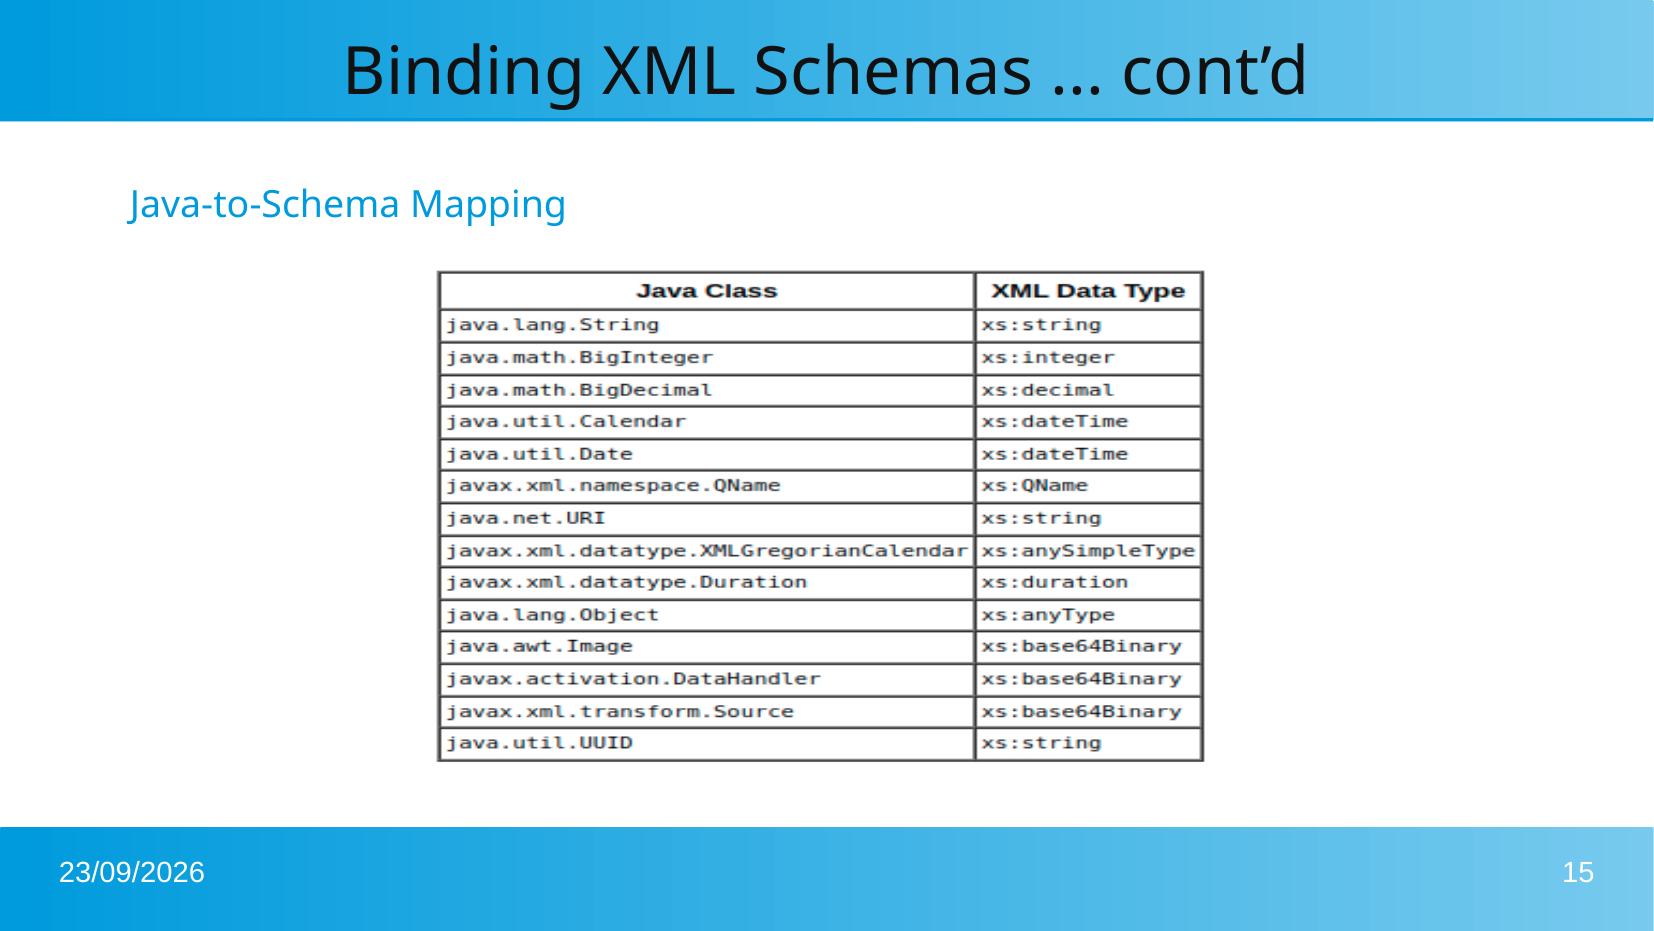

# Binding XML Schemas ... cont’d
Java-to-Schema Mapping
15